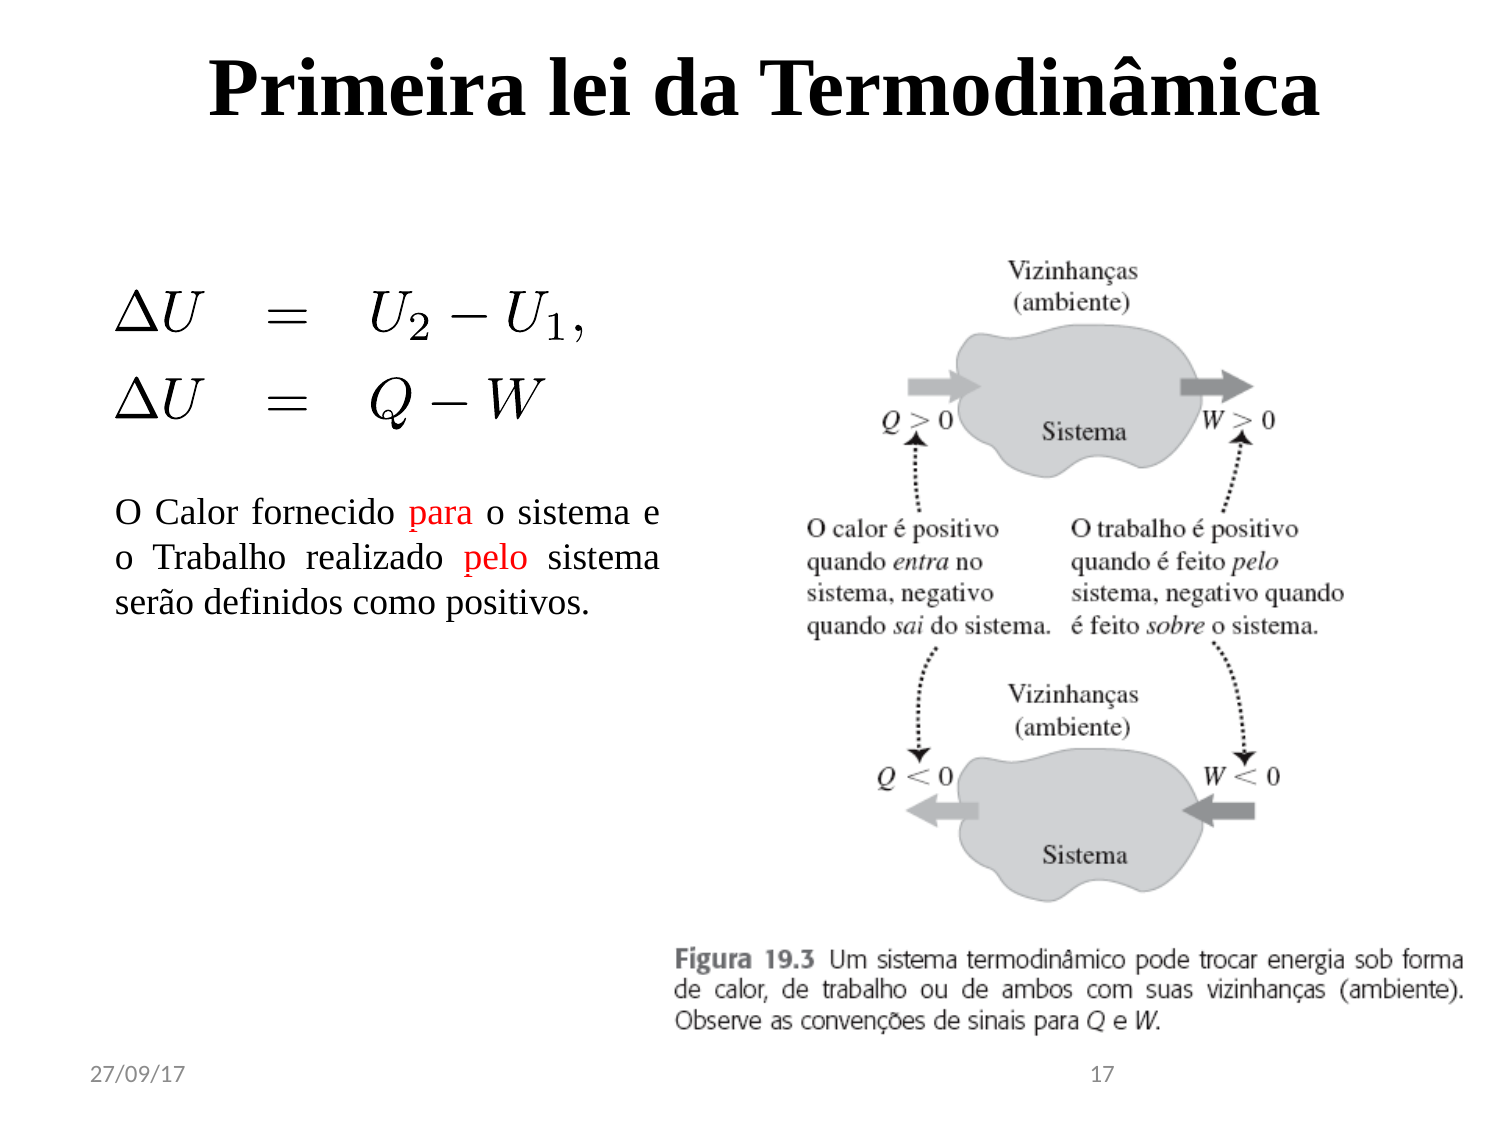

Primeira lei da Termodinâmica
O Calor fornecido para o sistema e o Trabalho realizado pelo sistema serão definidos como positivos.
27/09/17